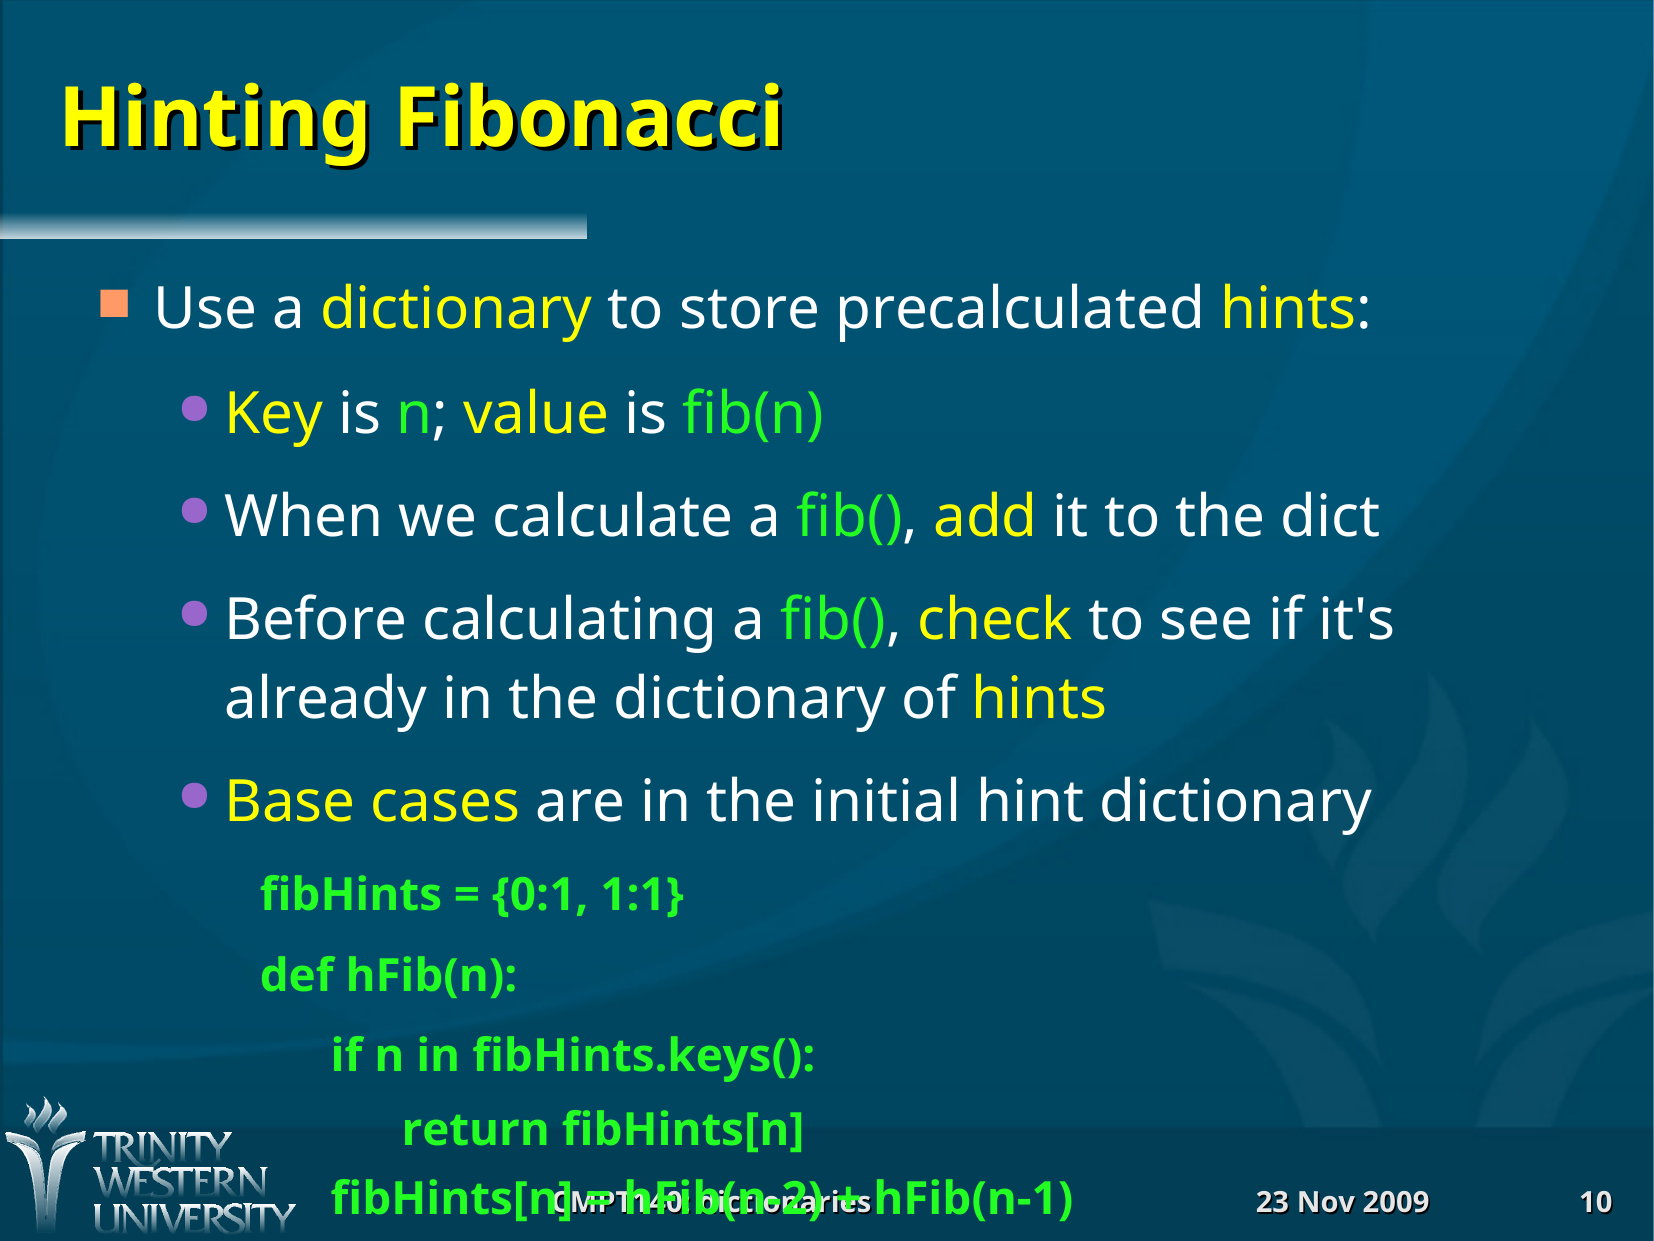

# Hinting Fibonacci
Use a dictionary to store precalculated hints:
Key is n; value is fib(n)
When we calculate a fib(), add it to the dict
Before calculating a fib(), check to see if it's already in the dictionary of hints
Base cases are in the initial hint dictionary
fibHints = {0:1, 1:1}
def hFib(n):
if n in fibHints.keys():
return fibHints[n]
fibHints[n] = hFib(n-2) + hFib(n-1)
return fibHints[n]
CMPT140: dictionaries
23 Nov 2009
10